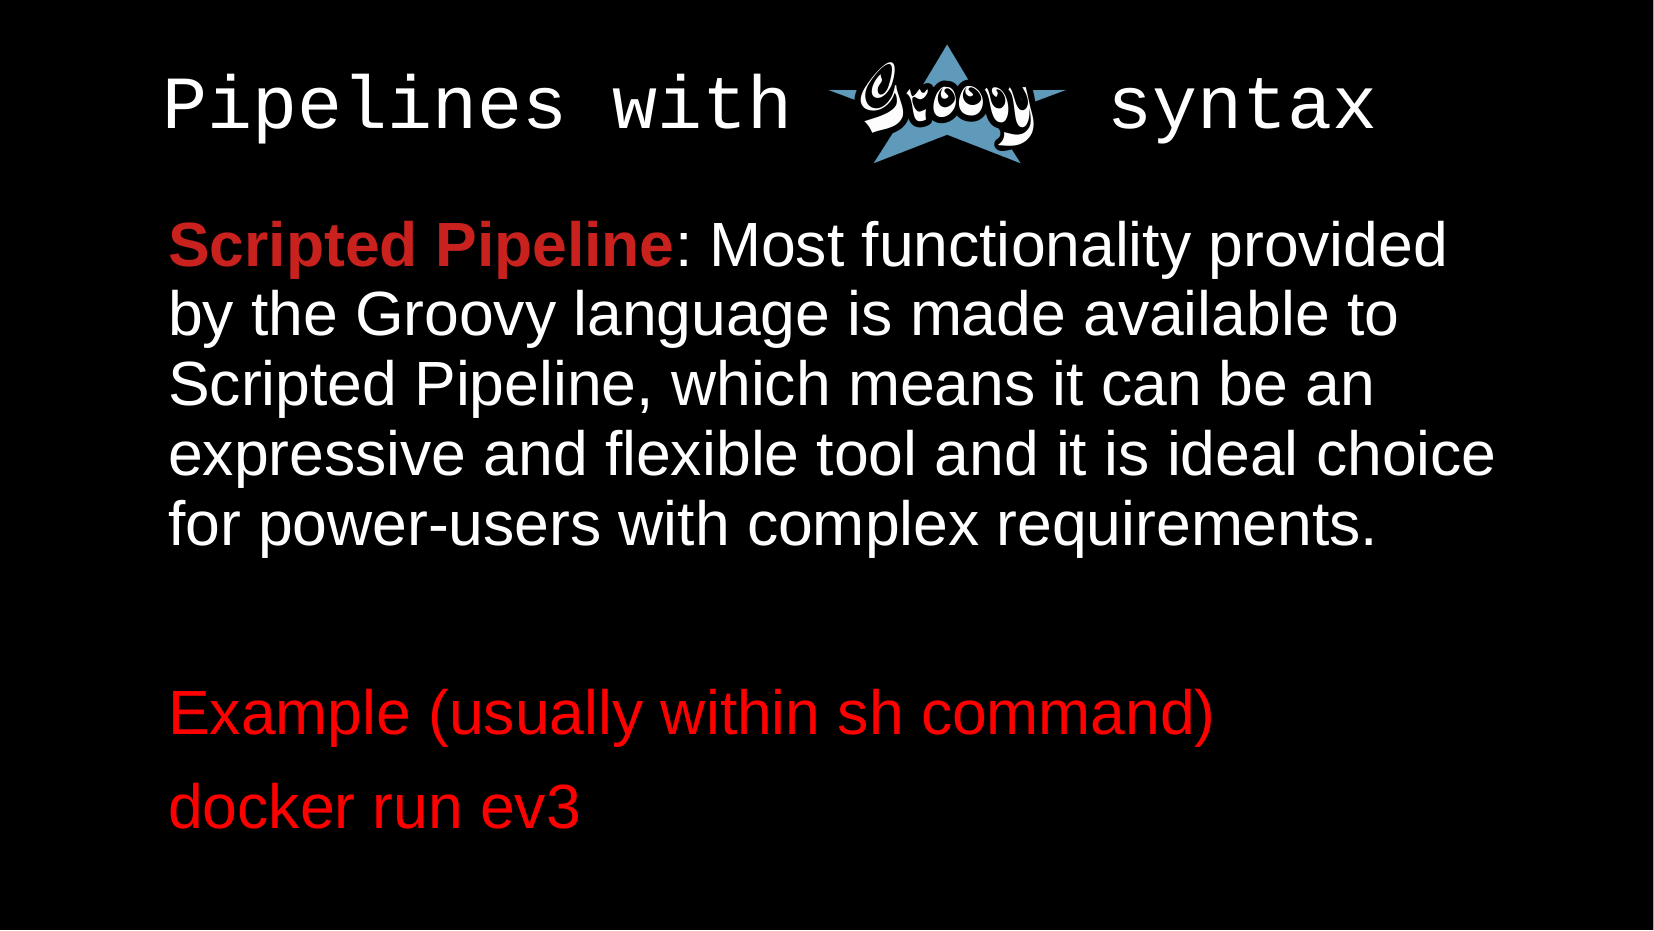

Pipelines with syntax
Scripted Pipeline: Most functionality provided by the Groovy language is made available to Scripted Pipeline, which means it can be an expressive and flexible tool and it is ideal choice for power-users with complex requirements.
Example (usually within sh command)
docker run ev3